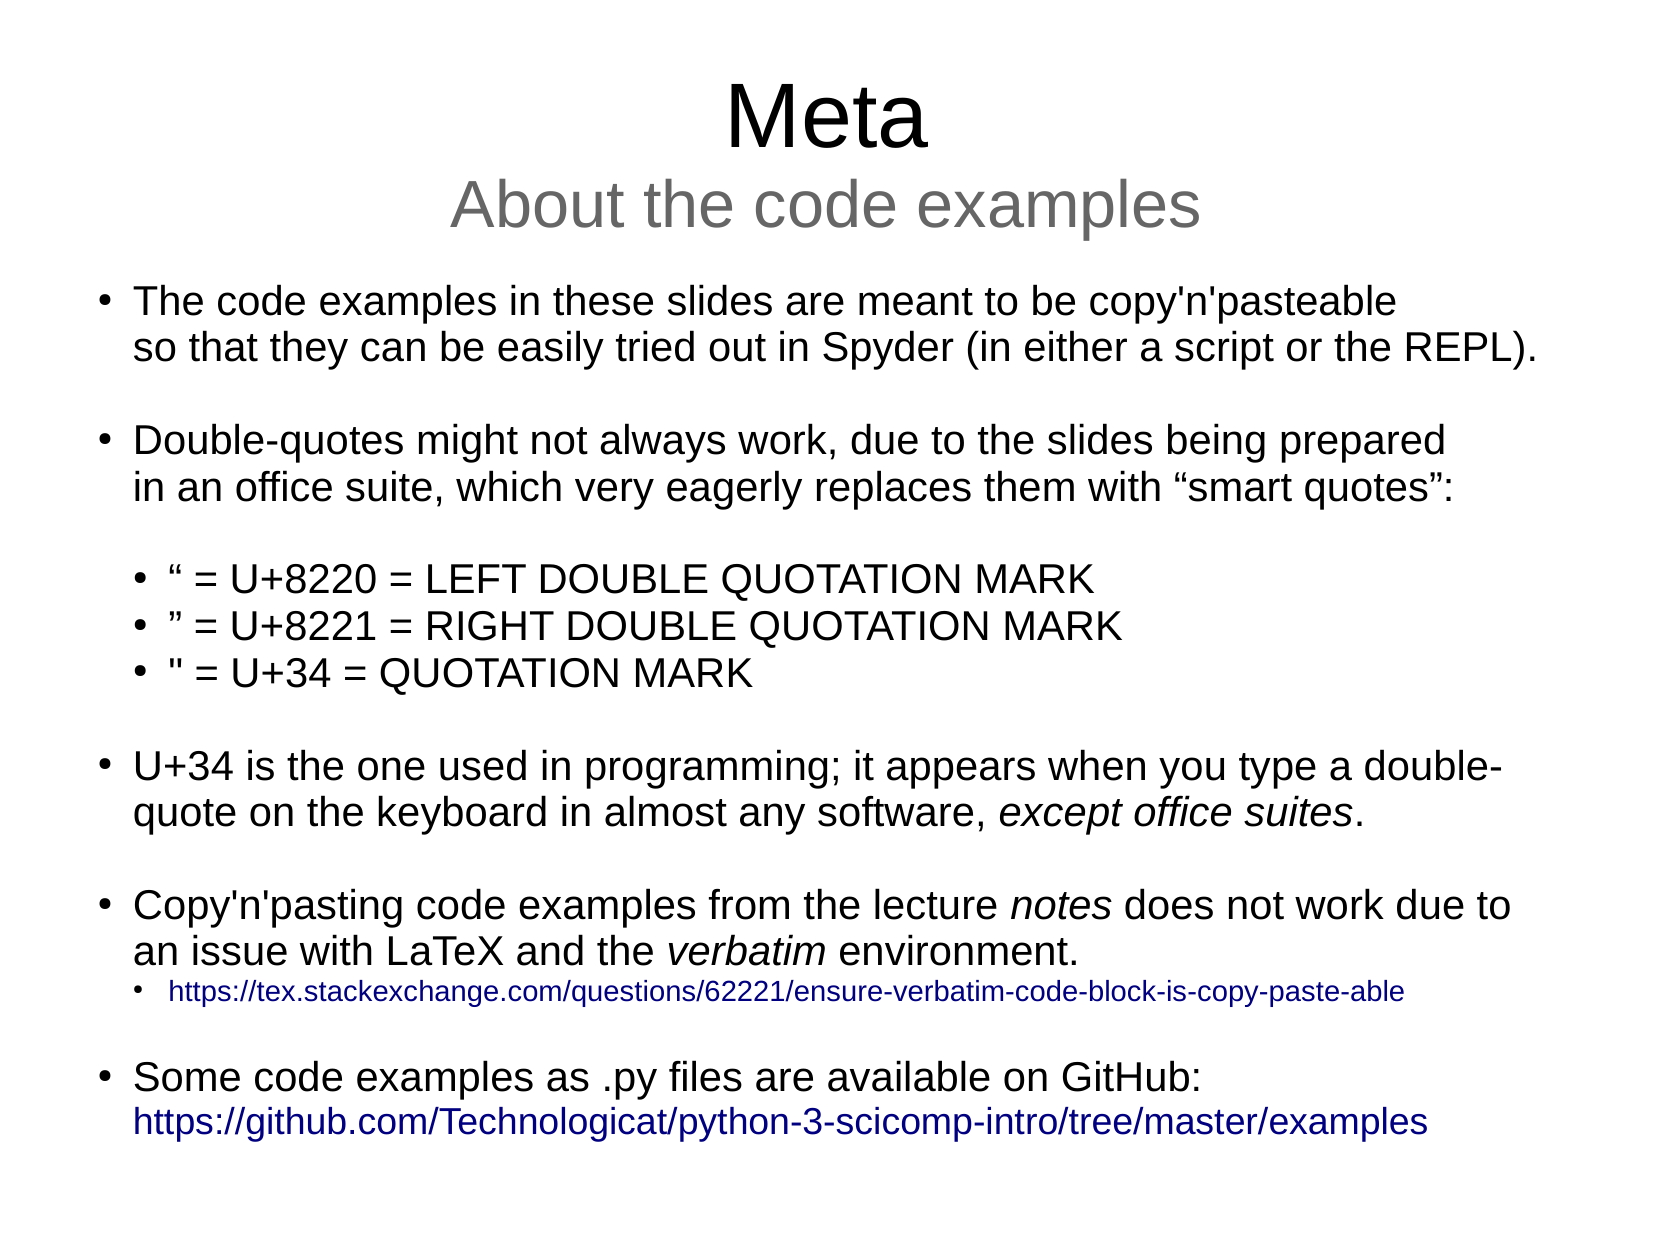

# Meta About the code examples
The code examples in these slides are meant to be copy'n'pasteable
so that they can be easily tried out in Spyder (in either a script or the REPL).
Double-quotes might not always work, due to the slides being prepared
in an office suite, which very eagerly replaces them with “smart quotes”:
“ = U+8220 = LEFT DOUBLE QUOTATION MARK
” = U+8221 = RIGHT DOUBLE QUOTATION MARK
" = U+34 = QUOTATION MARK
U+34 is the one used in programming; it appears when you type a double-quote on the keyboard in almost any software, except office suites.
Copy'n'pasting code examples from the lecture notes does not work due to an issue with LaTeX and the verbatim environment.
https://tex.stackexchange.com/questions/62221/ensure-verbatim-code-block-is-copy-paste-able
Some code examples as .py files are available on GitHub:
https://github.com/Technologicat/python-3-scicomp-intro/tree/master/examples